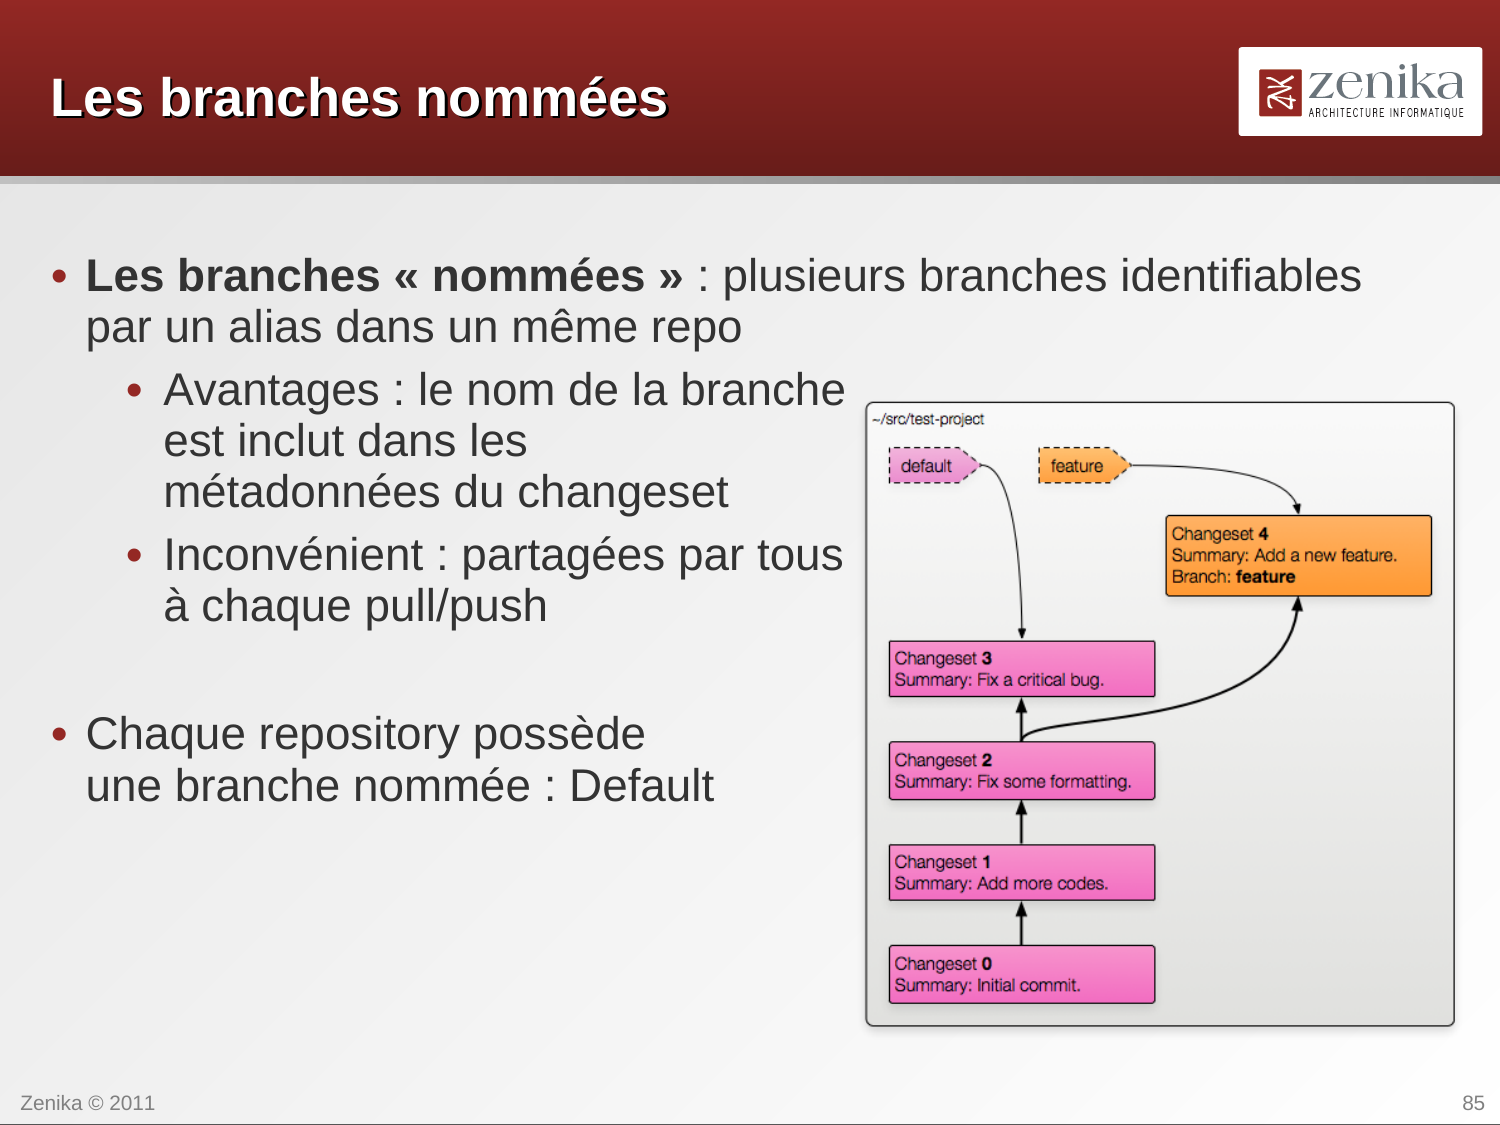

# Les branches nommées
Les branches « nommées » : plusieurs branches identifiables par un alias dans un même repo
Avantages : le nom de la branche
est inclut dans les
métadonnées du changeset
Inconvénient : partagées par tous
à chaque pull/push
Chaque repository possède
une branche nommée : Default